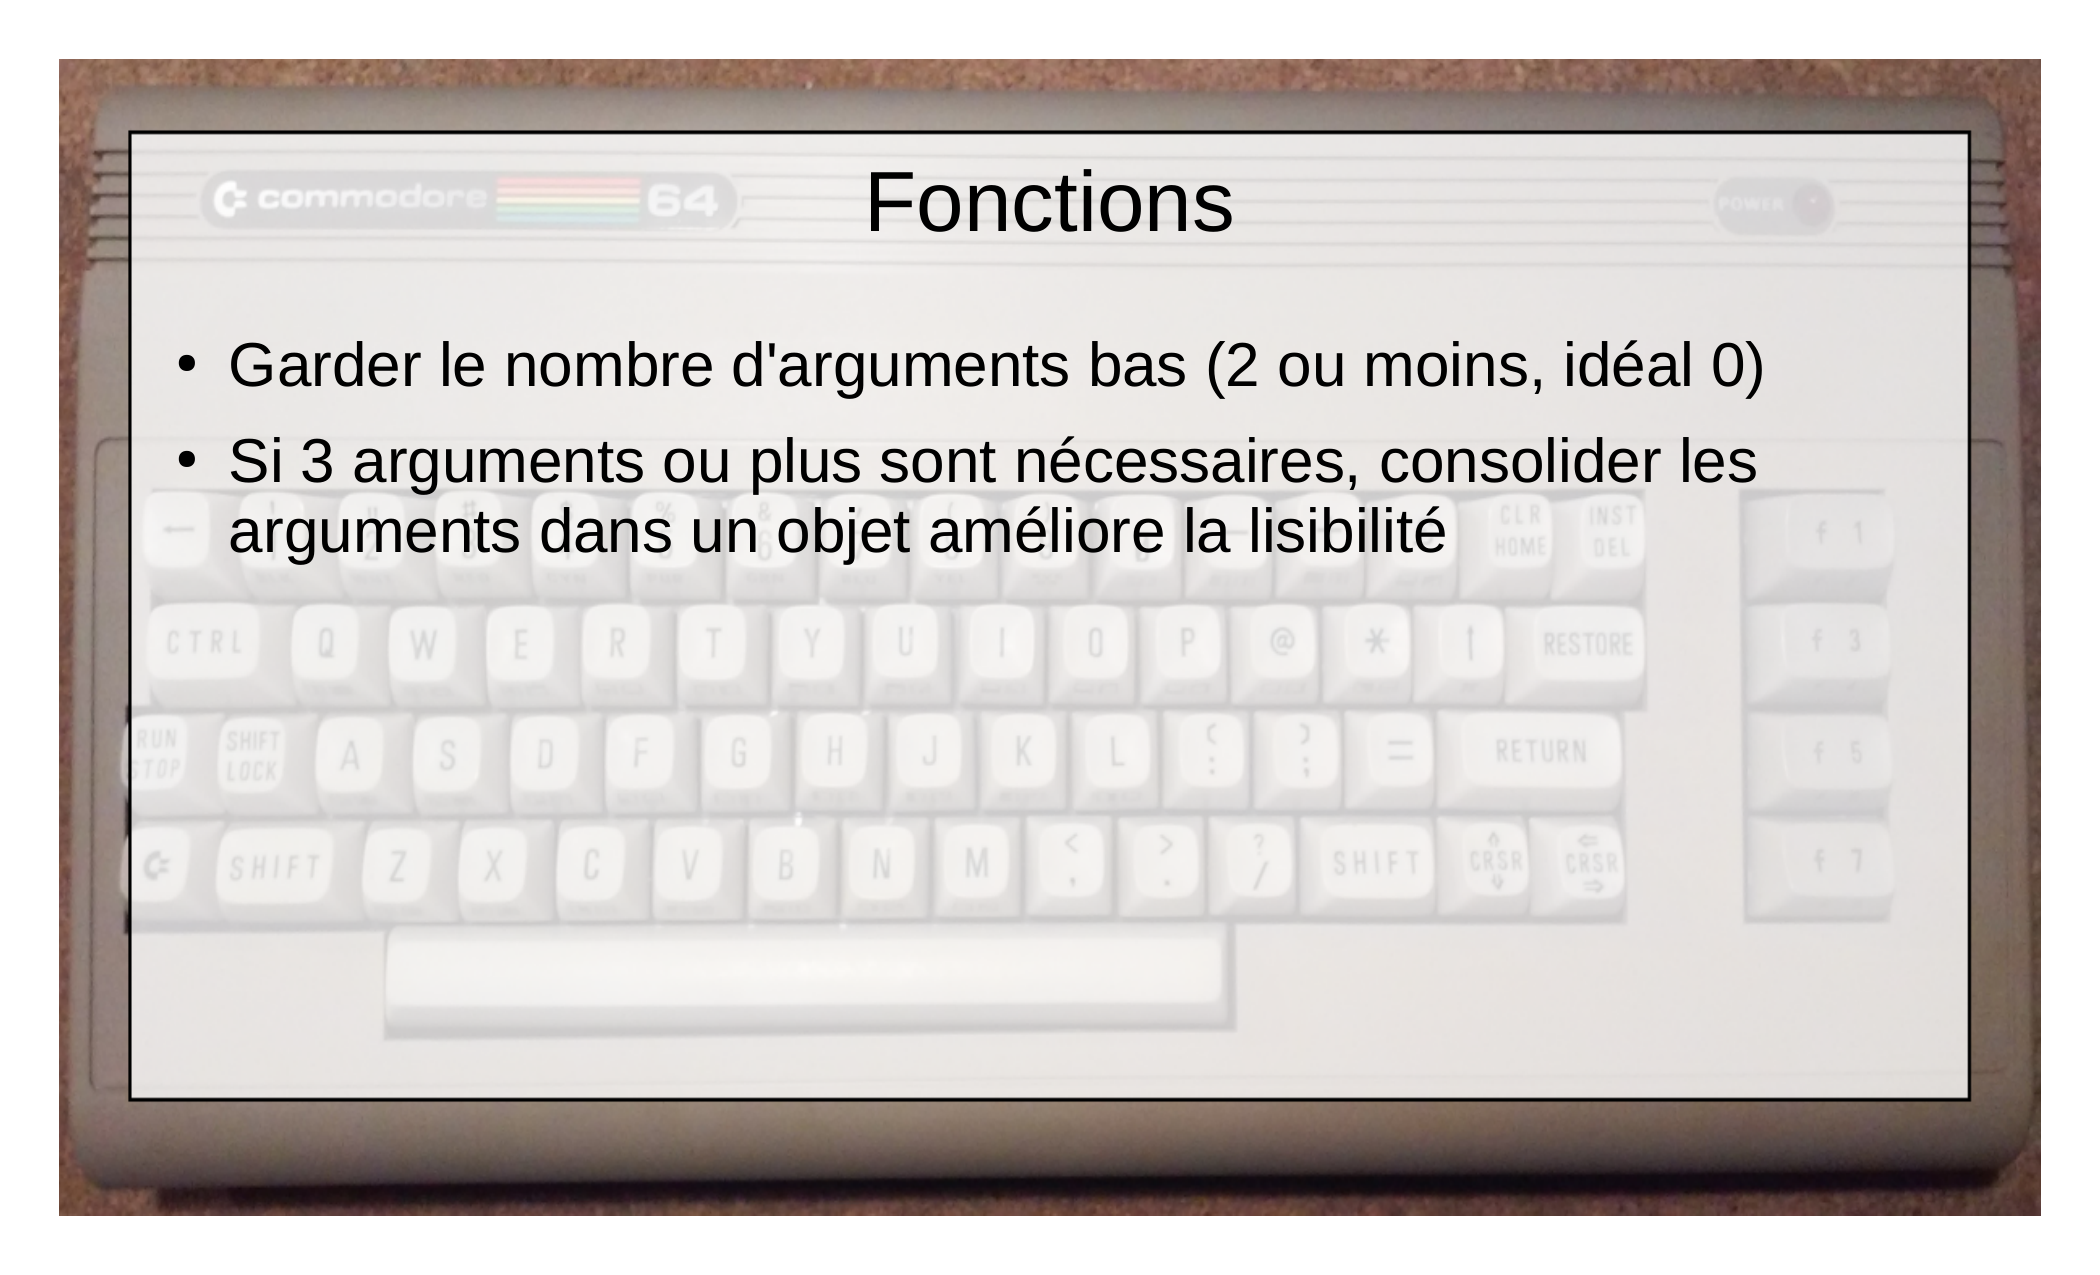

# Fonctions
Garder le nombre d'arguments bas (2 ou moins, idéal 0)
Si 3 arguments ou plus sont nécessaires, consolider les arguments dans un objet améliore la lisibilité